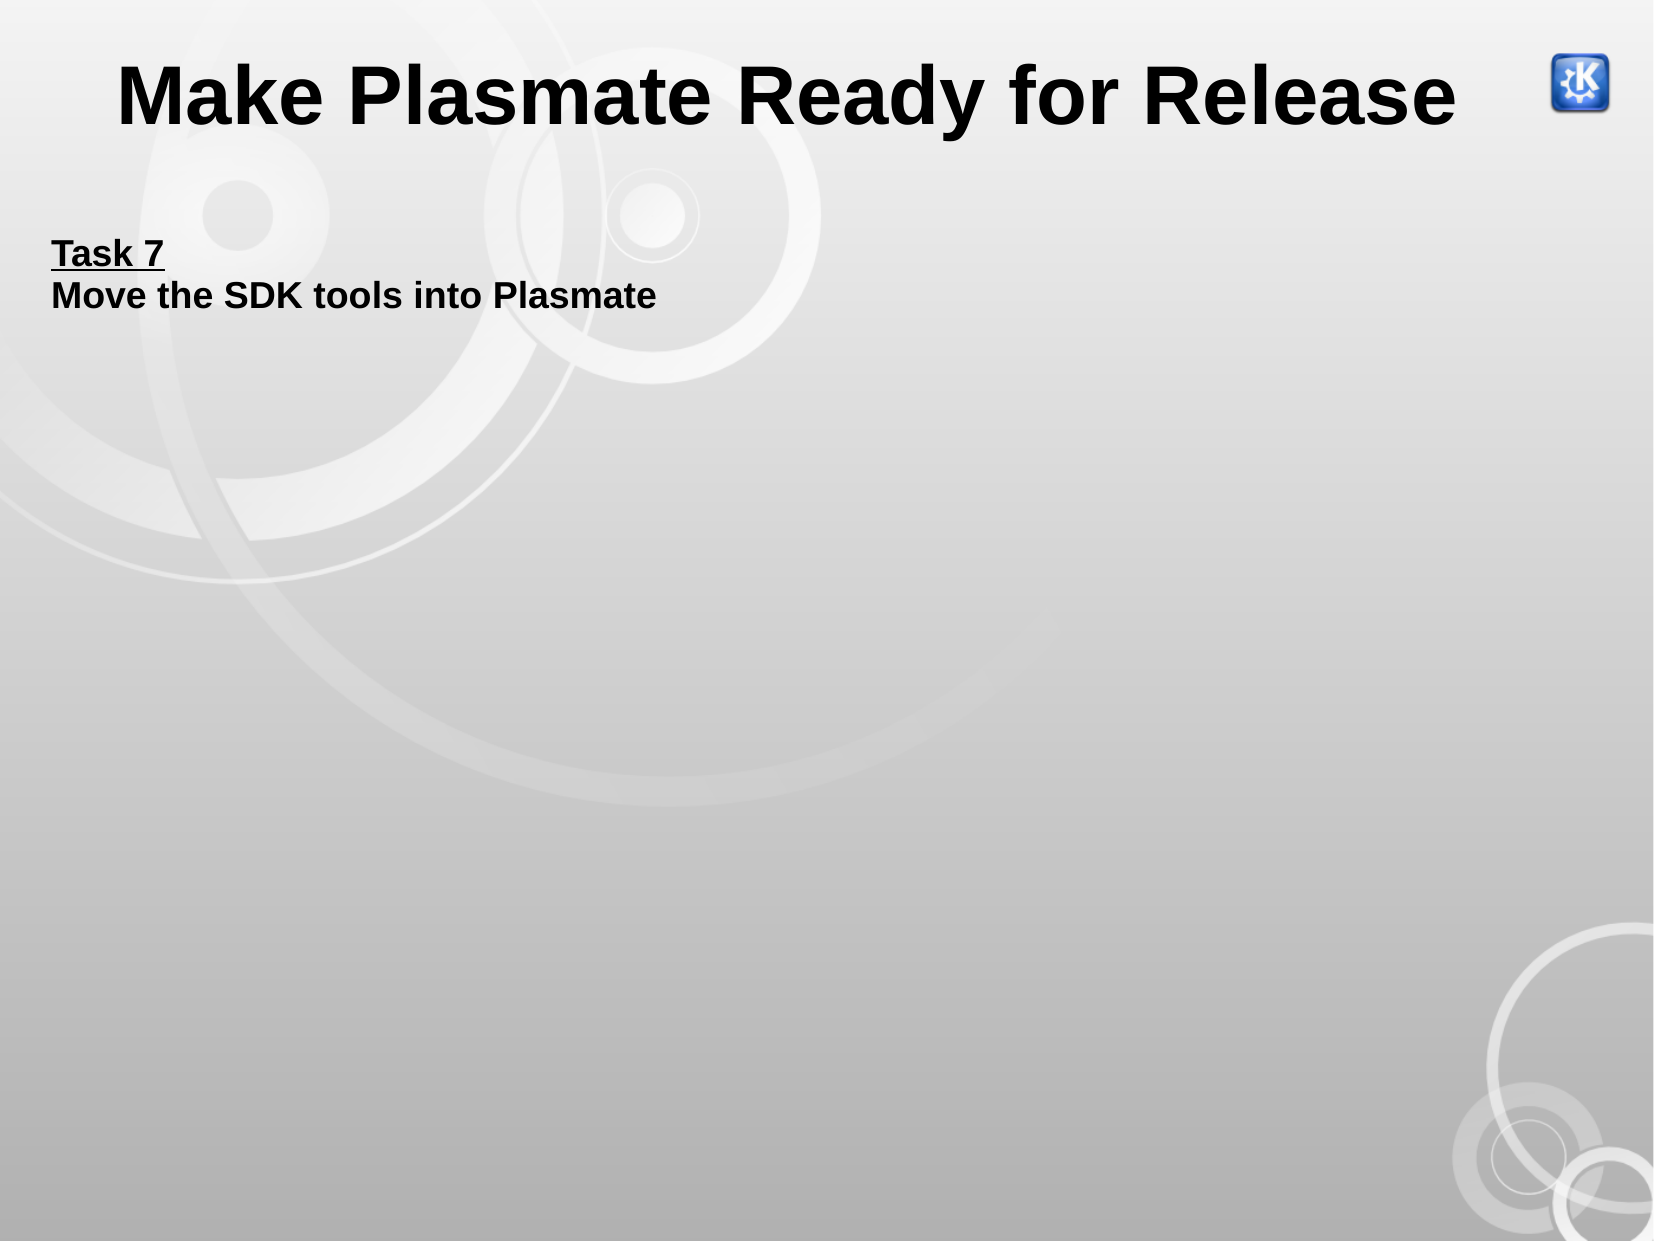

Make Plasmate Ready for Release
Task 7
Move the SDK tools into Plasmate